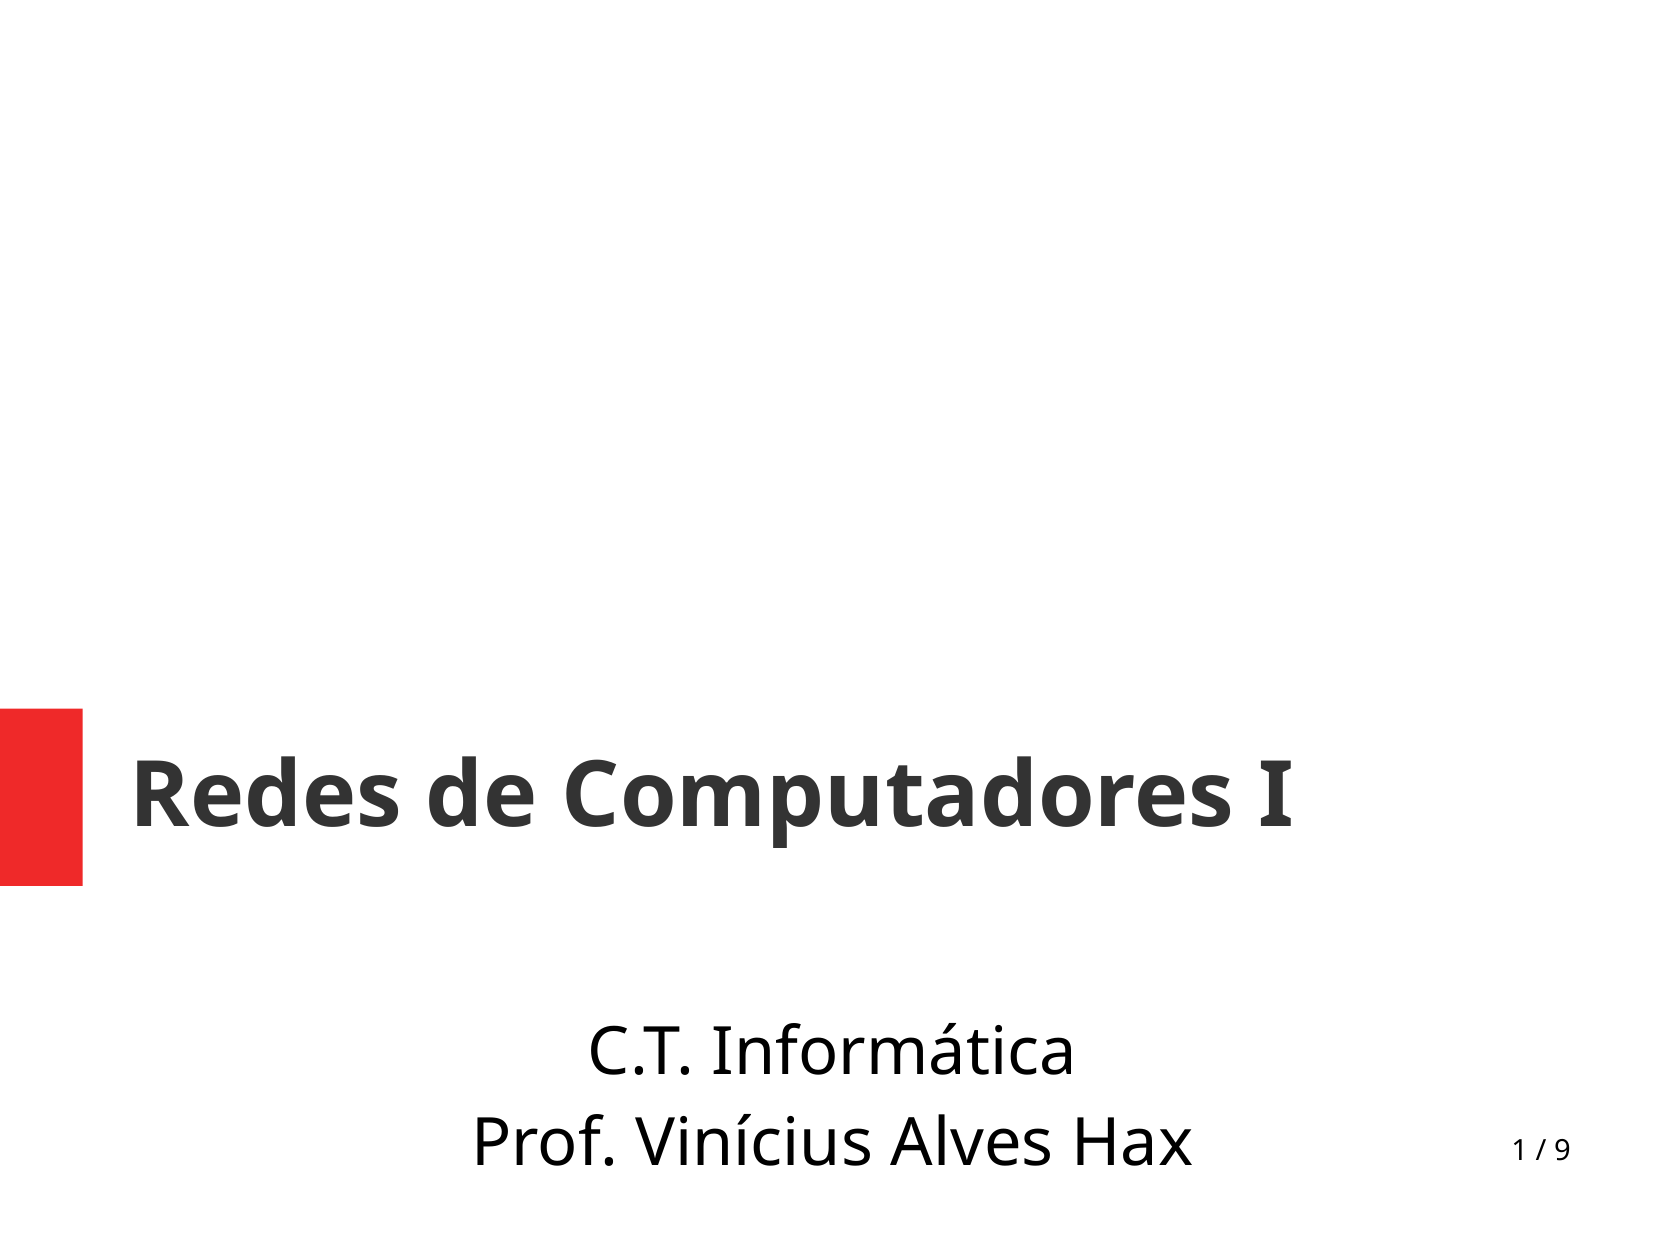

# Redes de Computadores I
C.T. Informática
Prof. Vinícius Alves Hax
1